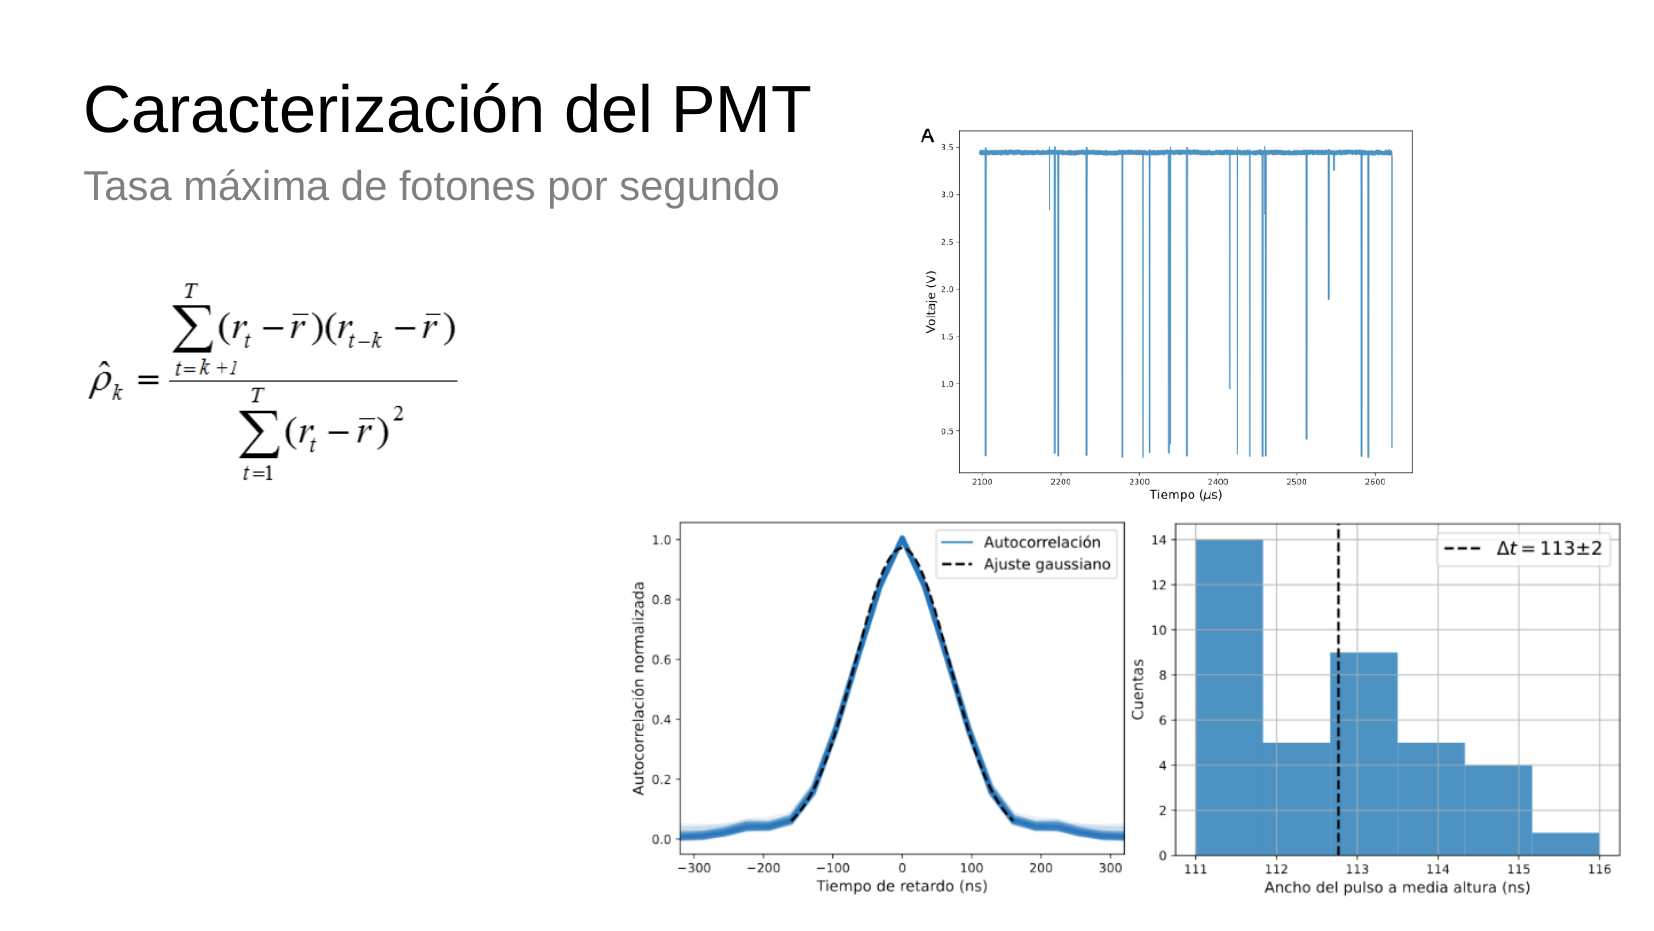

# Caracterización del PMT
Tasa máxima de fotones por segundo